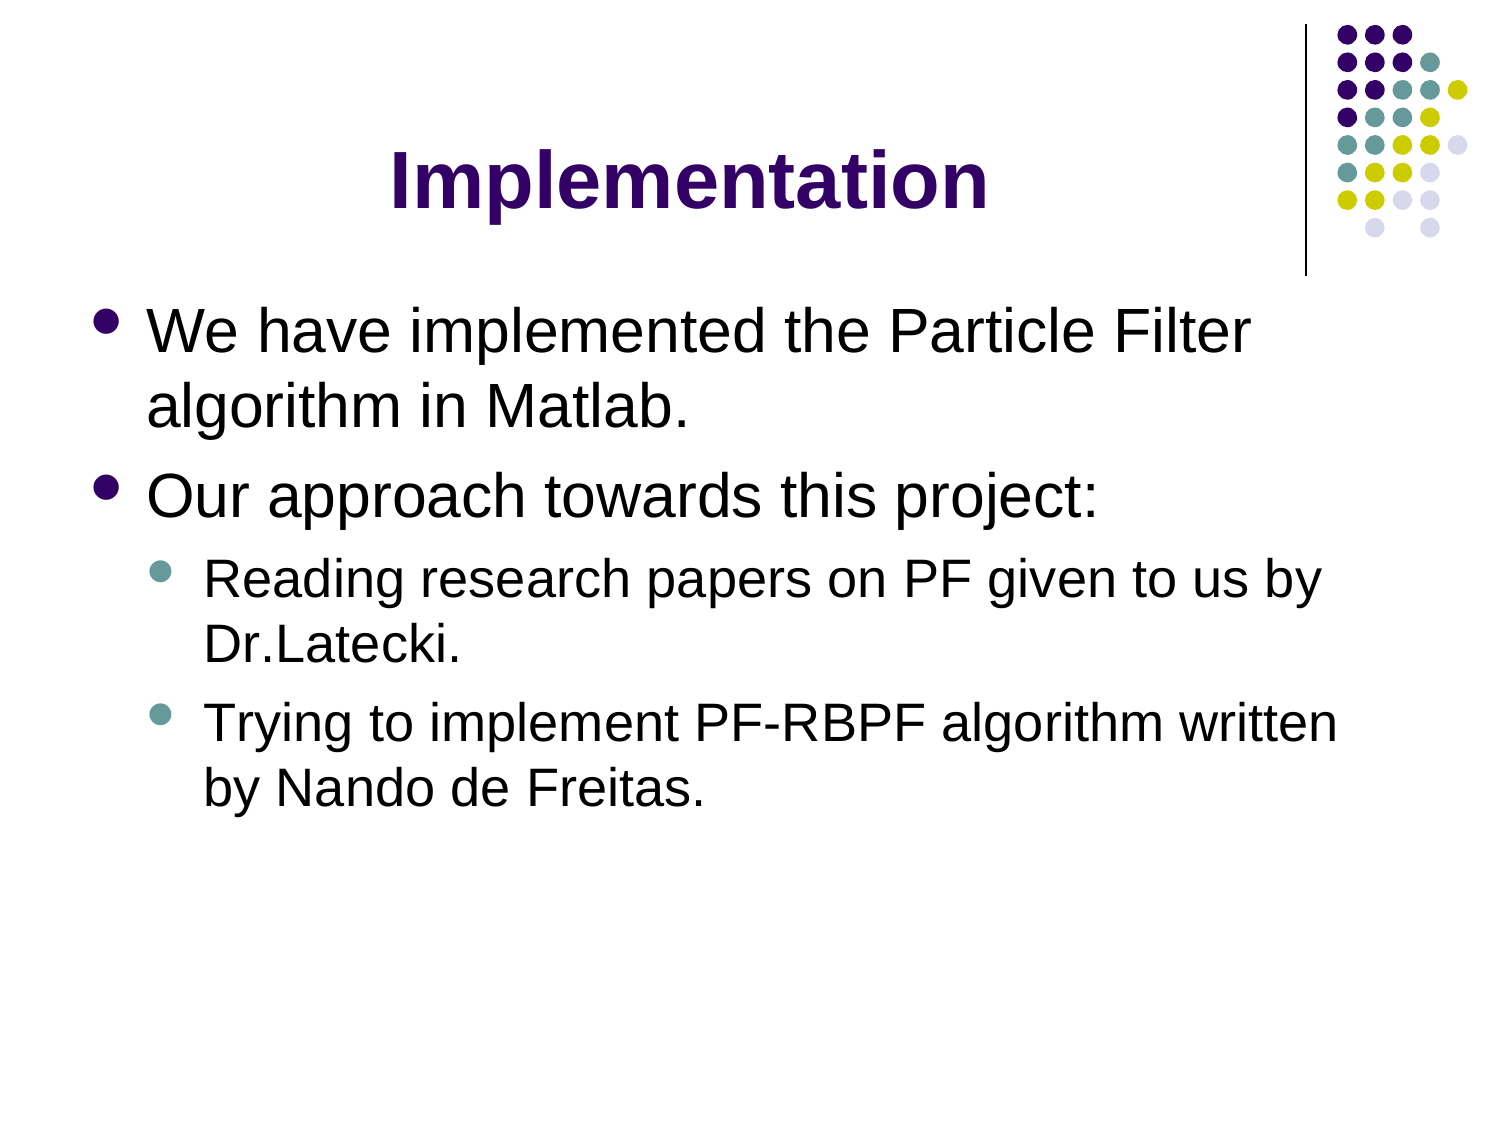

# Implementation
We have implemented the Particle Filter algorithm in Matlab.
Our approach towards this project:
Reading research papers on PF given to us by Dr.Latecki.
Trying to implement PF-RBPF algorithm written by Nando de Freitas.